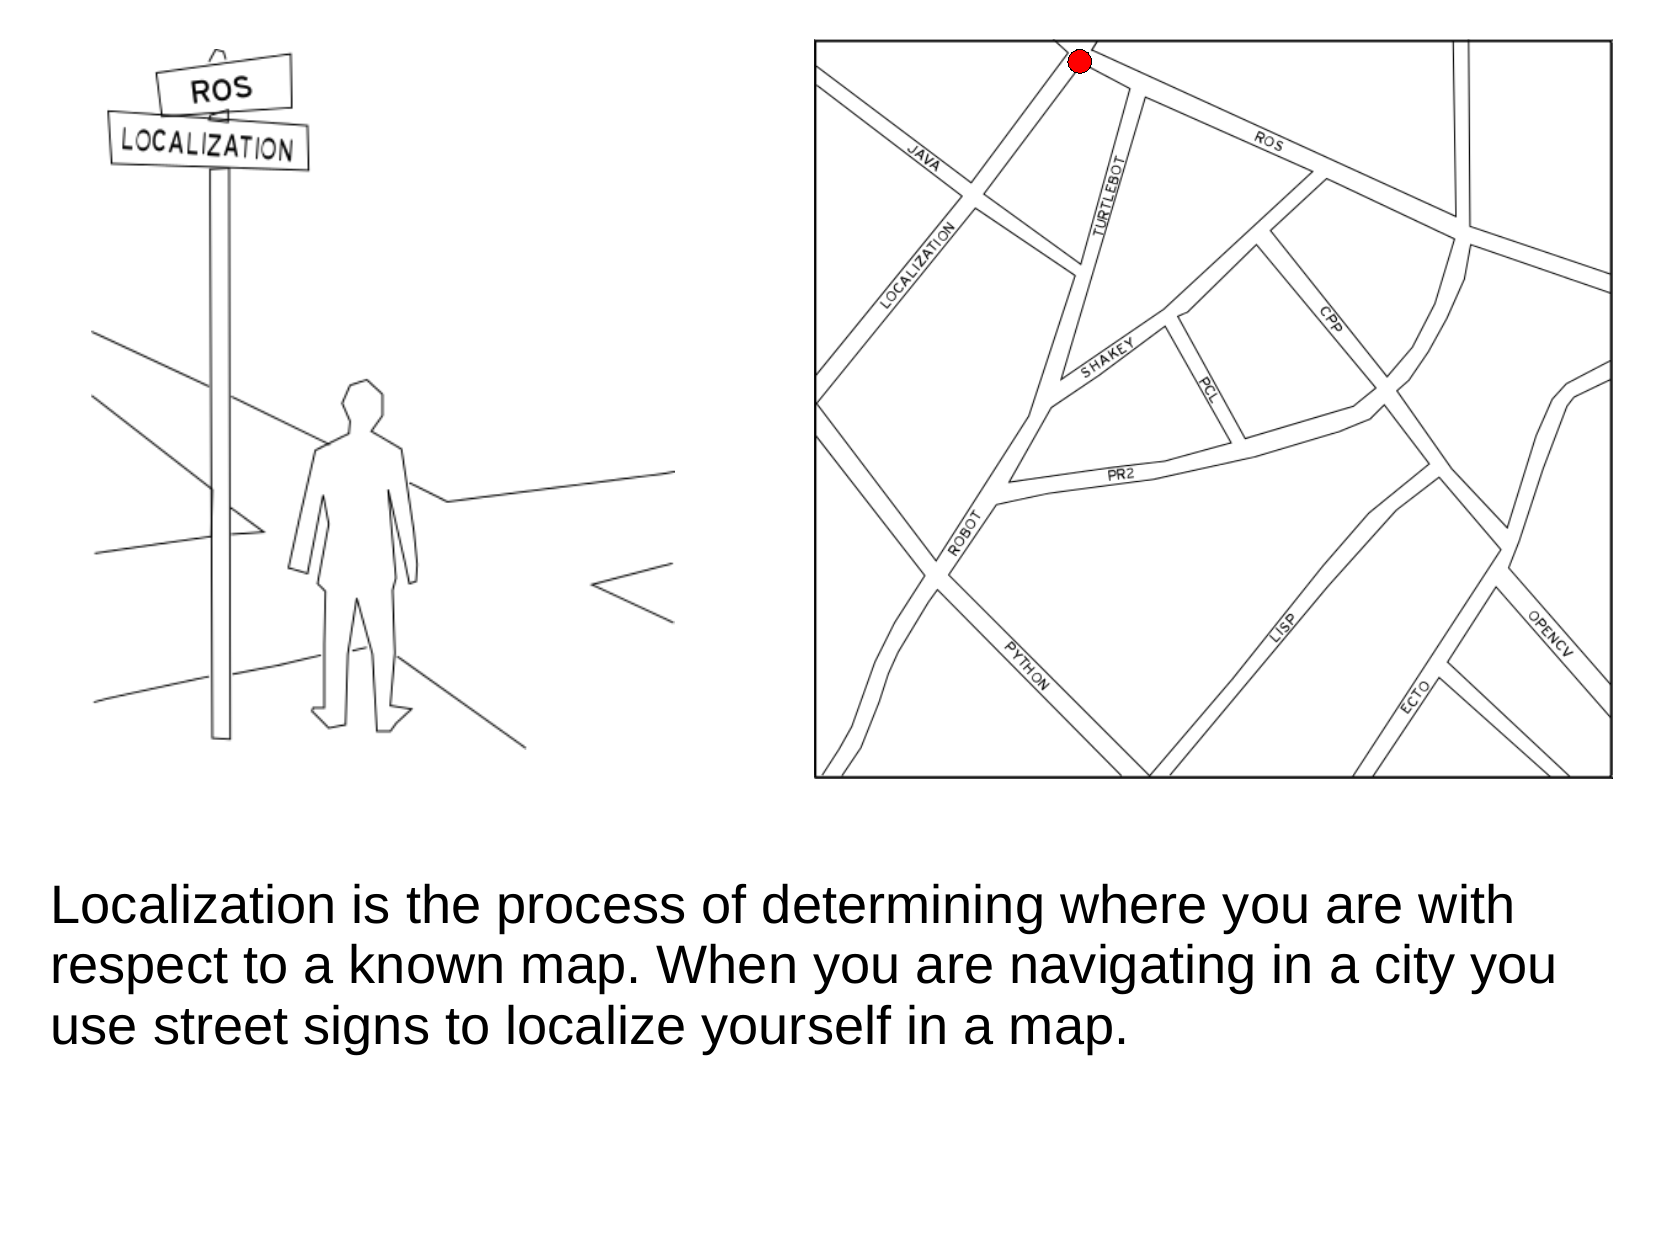

Localization is the process of determining where you are with
respect to a known map. When you are navigating in a city you
use street signs to localize yourself in a map.